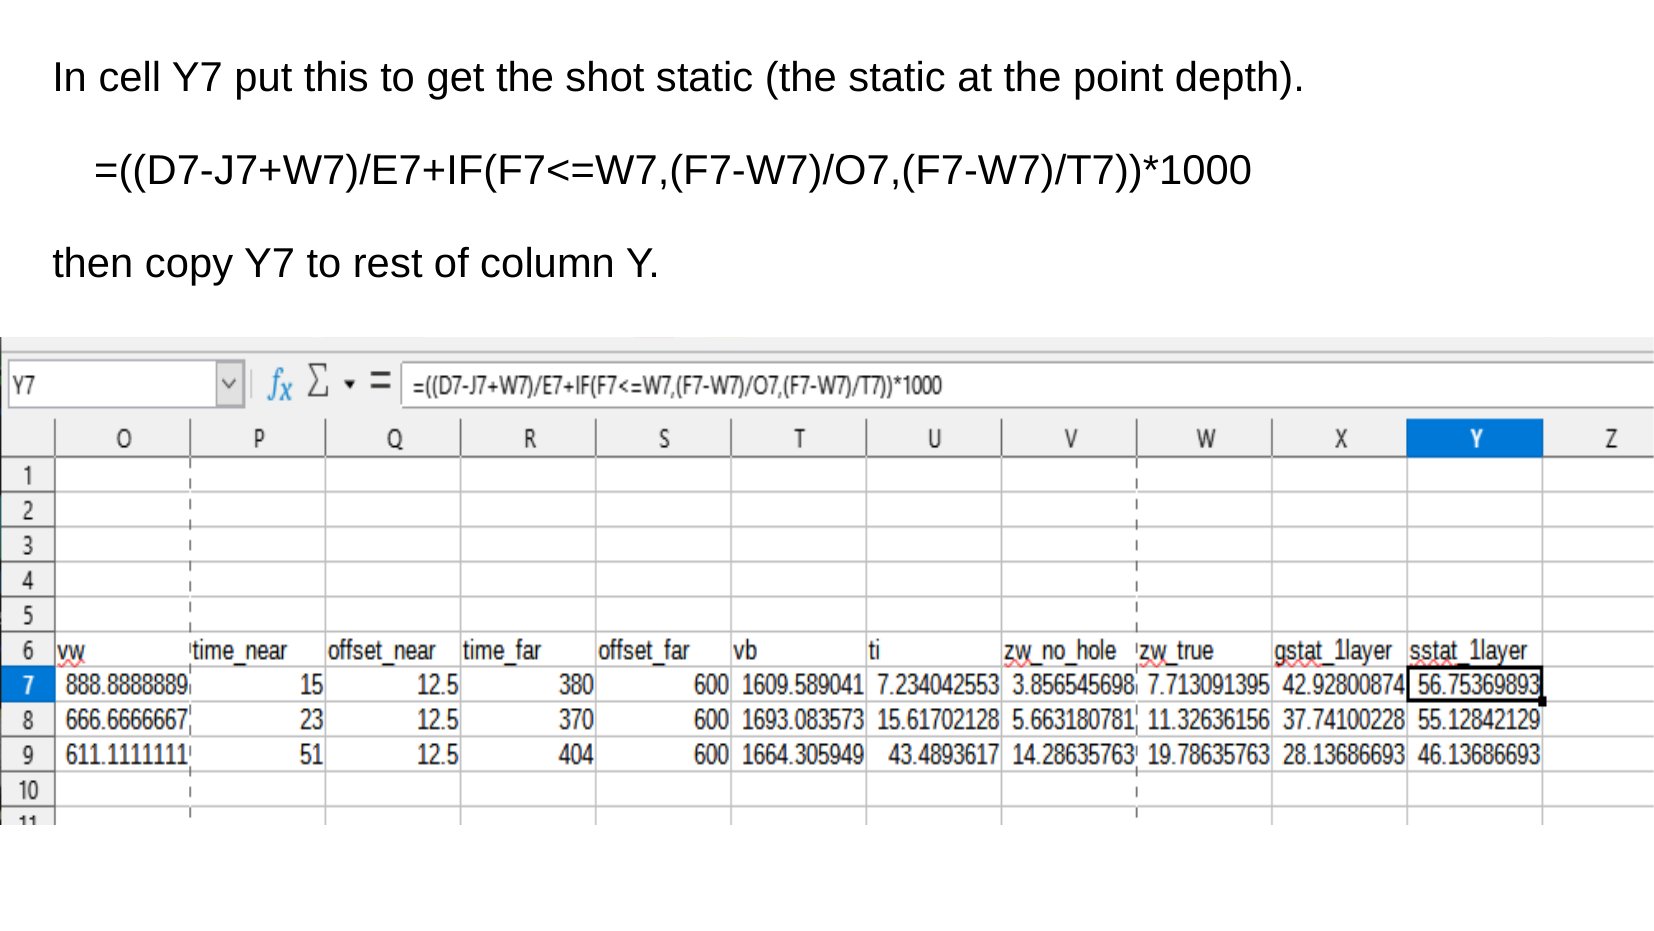

In cell Y7 put this to get the shot static (the static at the point depth).
 =((D7-J7+W7)/E7+IF(F7<=W7,(F7-W7)/O7,(F7-W7)/T7))*1000
then copy Y7 to rest of column Y.